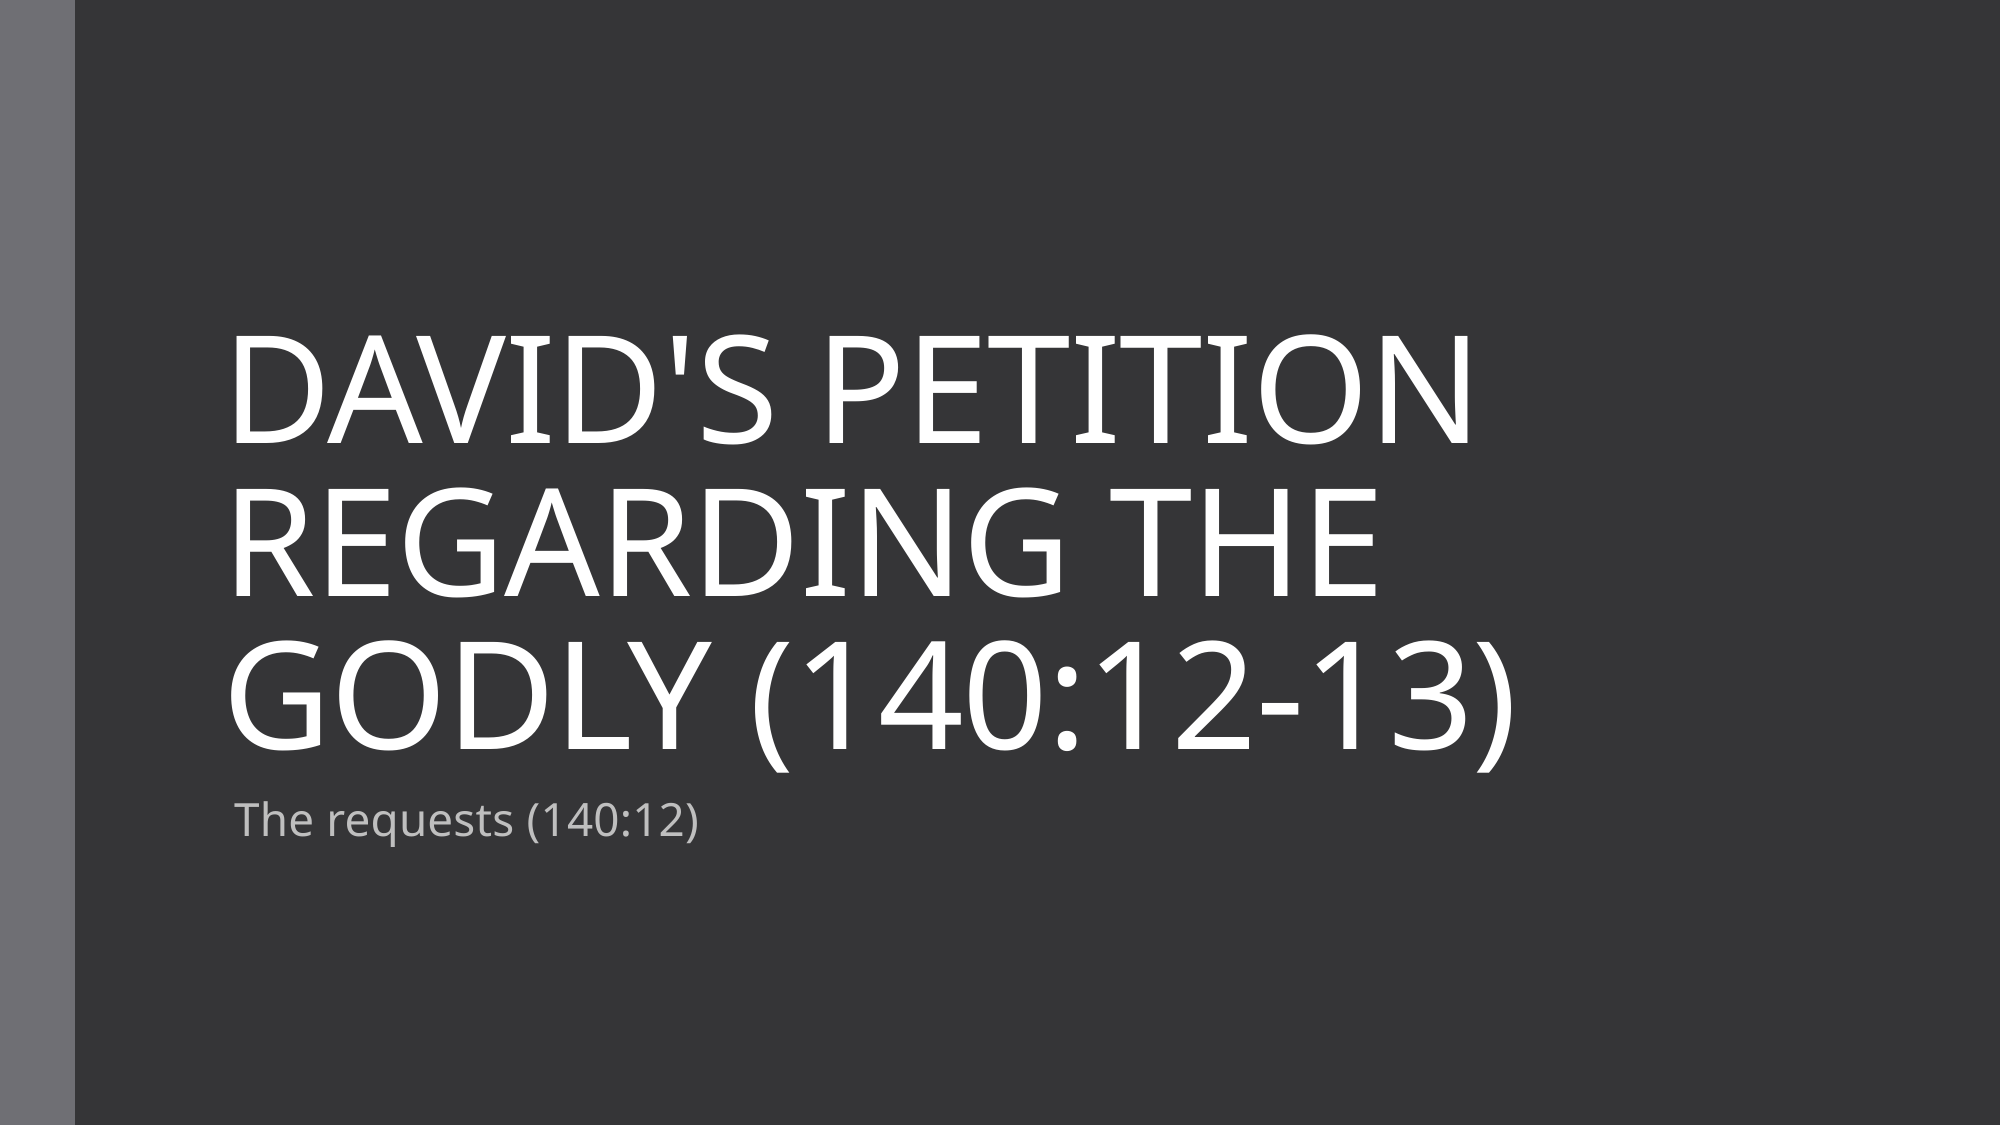

# DAVID'S PETITION REGARDING THE GODLY (140:12-13)
 The requests (140:12)